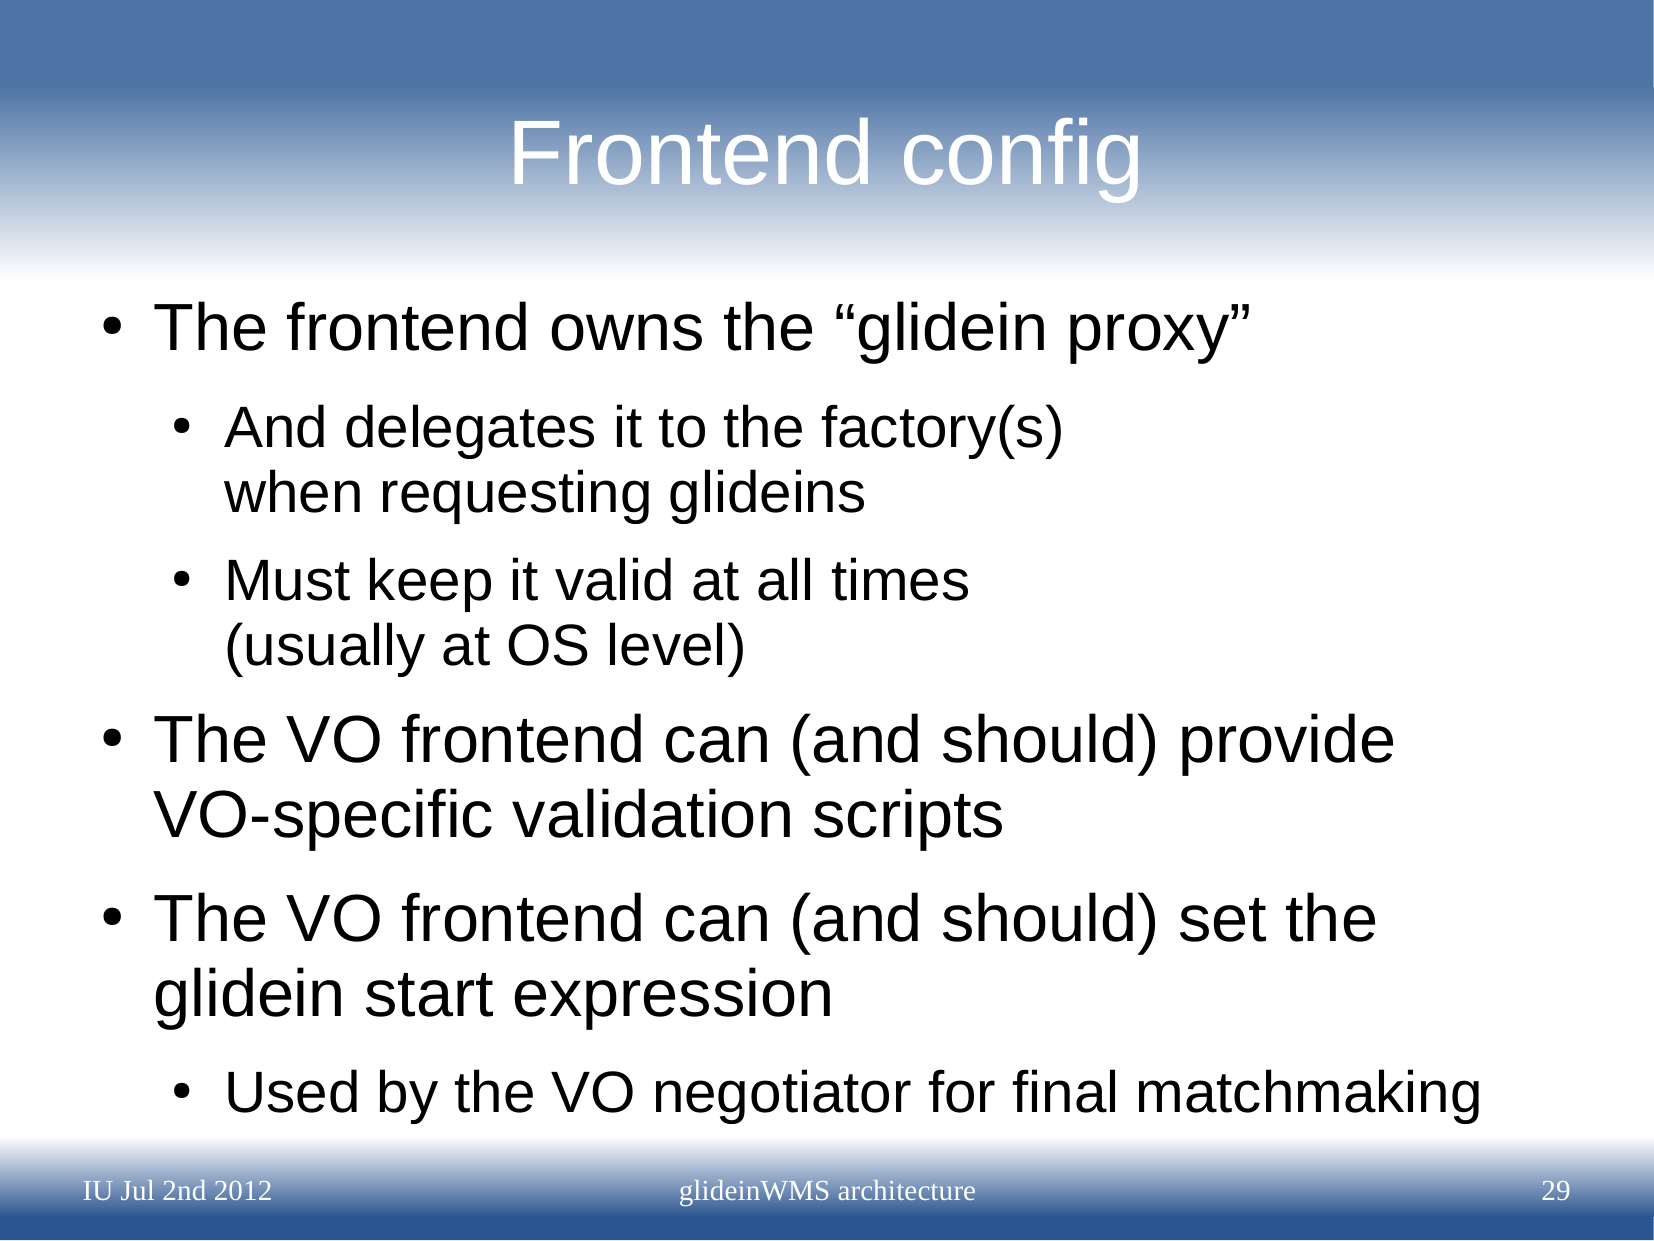

Frontend config
# The frontend owns the “glidein proxy”
And delegates it to the factory(s)
when requesting glideins
Must keep it valid at all times
(usually at OS level)
The VO frontend can (and should) provide VO‑specific validation scripts
The VO frontend can (and should) set the
glidein start expression
Used by the VO negotiator for final matchmaking
IU Jul 2nd 2012
glideinWMS architecture
29